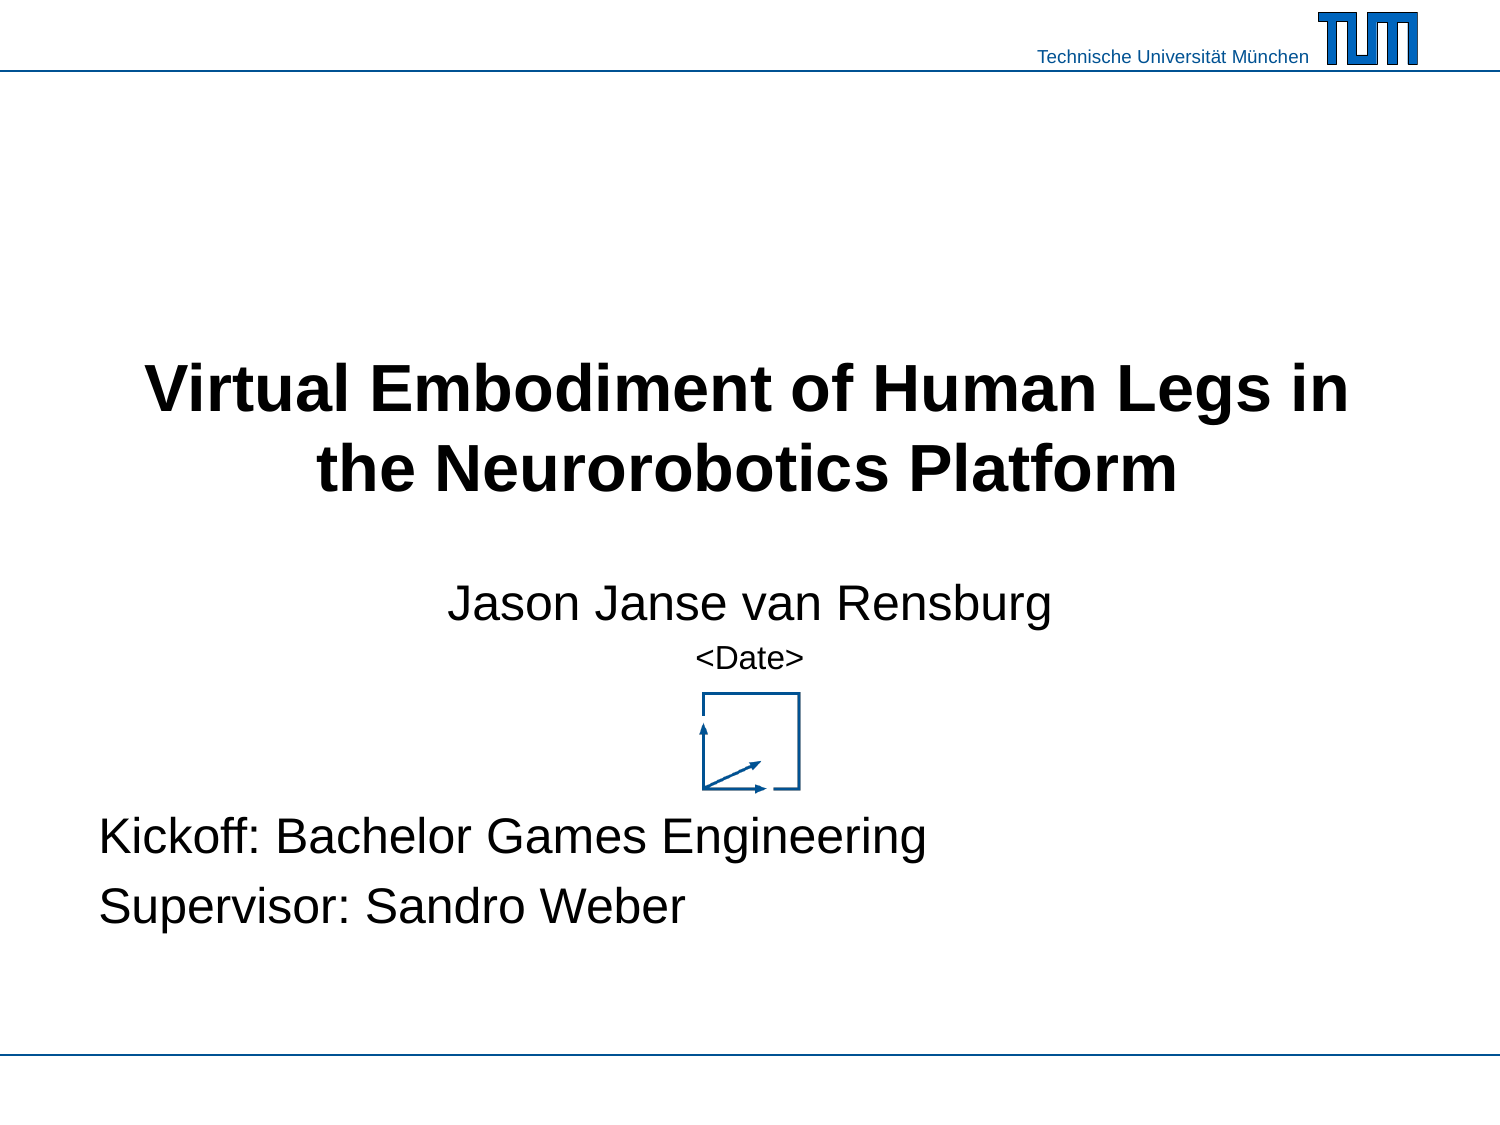

# Virtual Embodiment of Human Legs in the Neurorobotics Platform
Jason Janse van Rensburg
<Date>
Kickoff: Bachelor Games Engineering
Supervisor: Sandro Weber